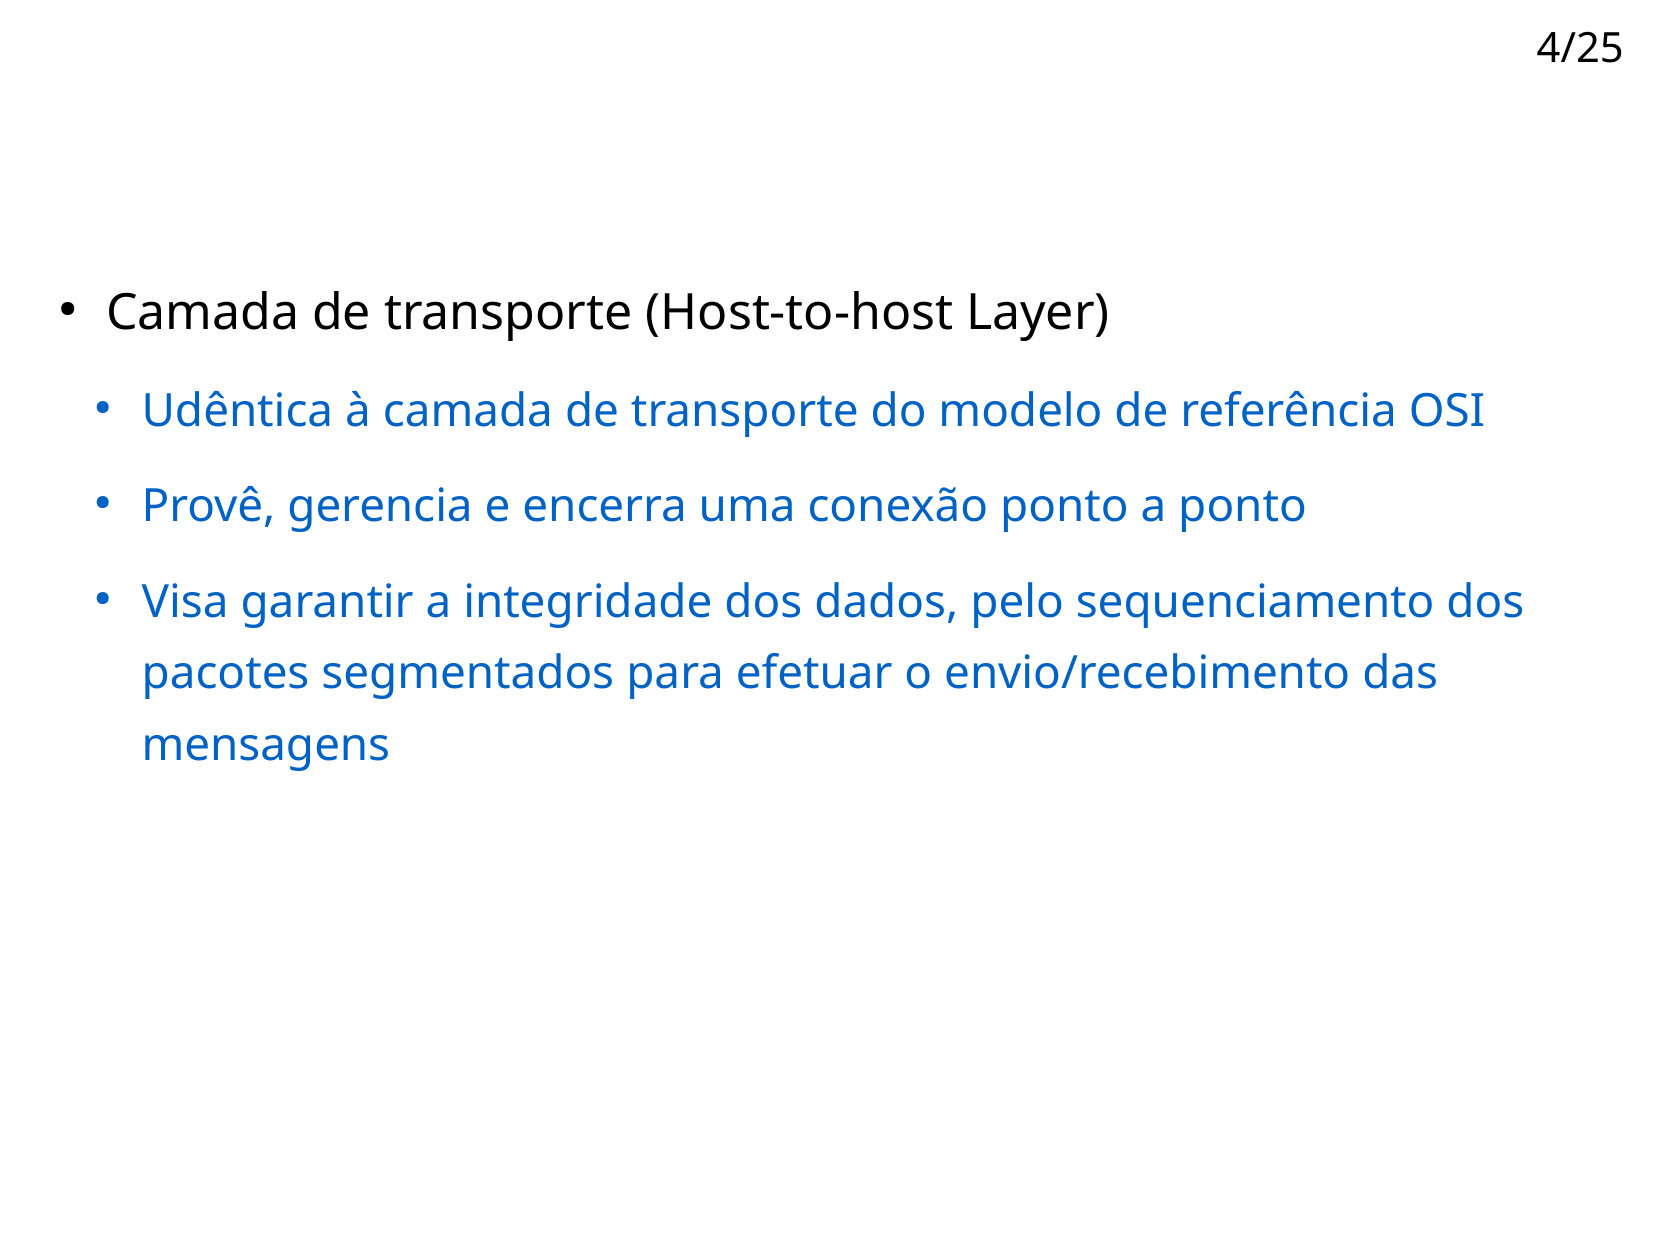

4
#
Camada de transporte (Host-to-host Layer)
Udêntica à camada de transporte do modelo de referência OSI
Provê, gerencia e encerra uma conexão ponto a ponto
Visa garantir a integridade dos dados, pelo sequenciamento dos pacotes segmentados para efetuar o envio/recebimento das mensagens